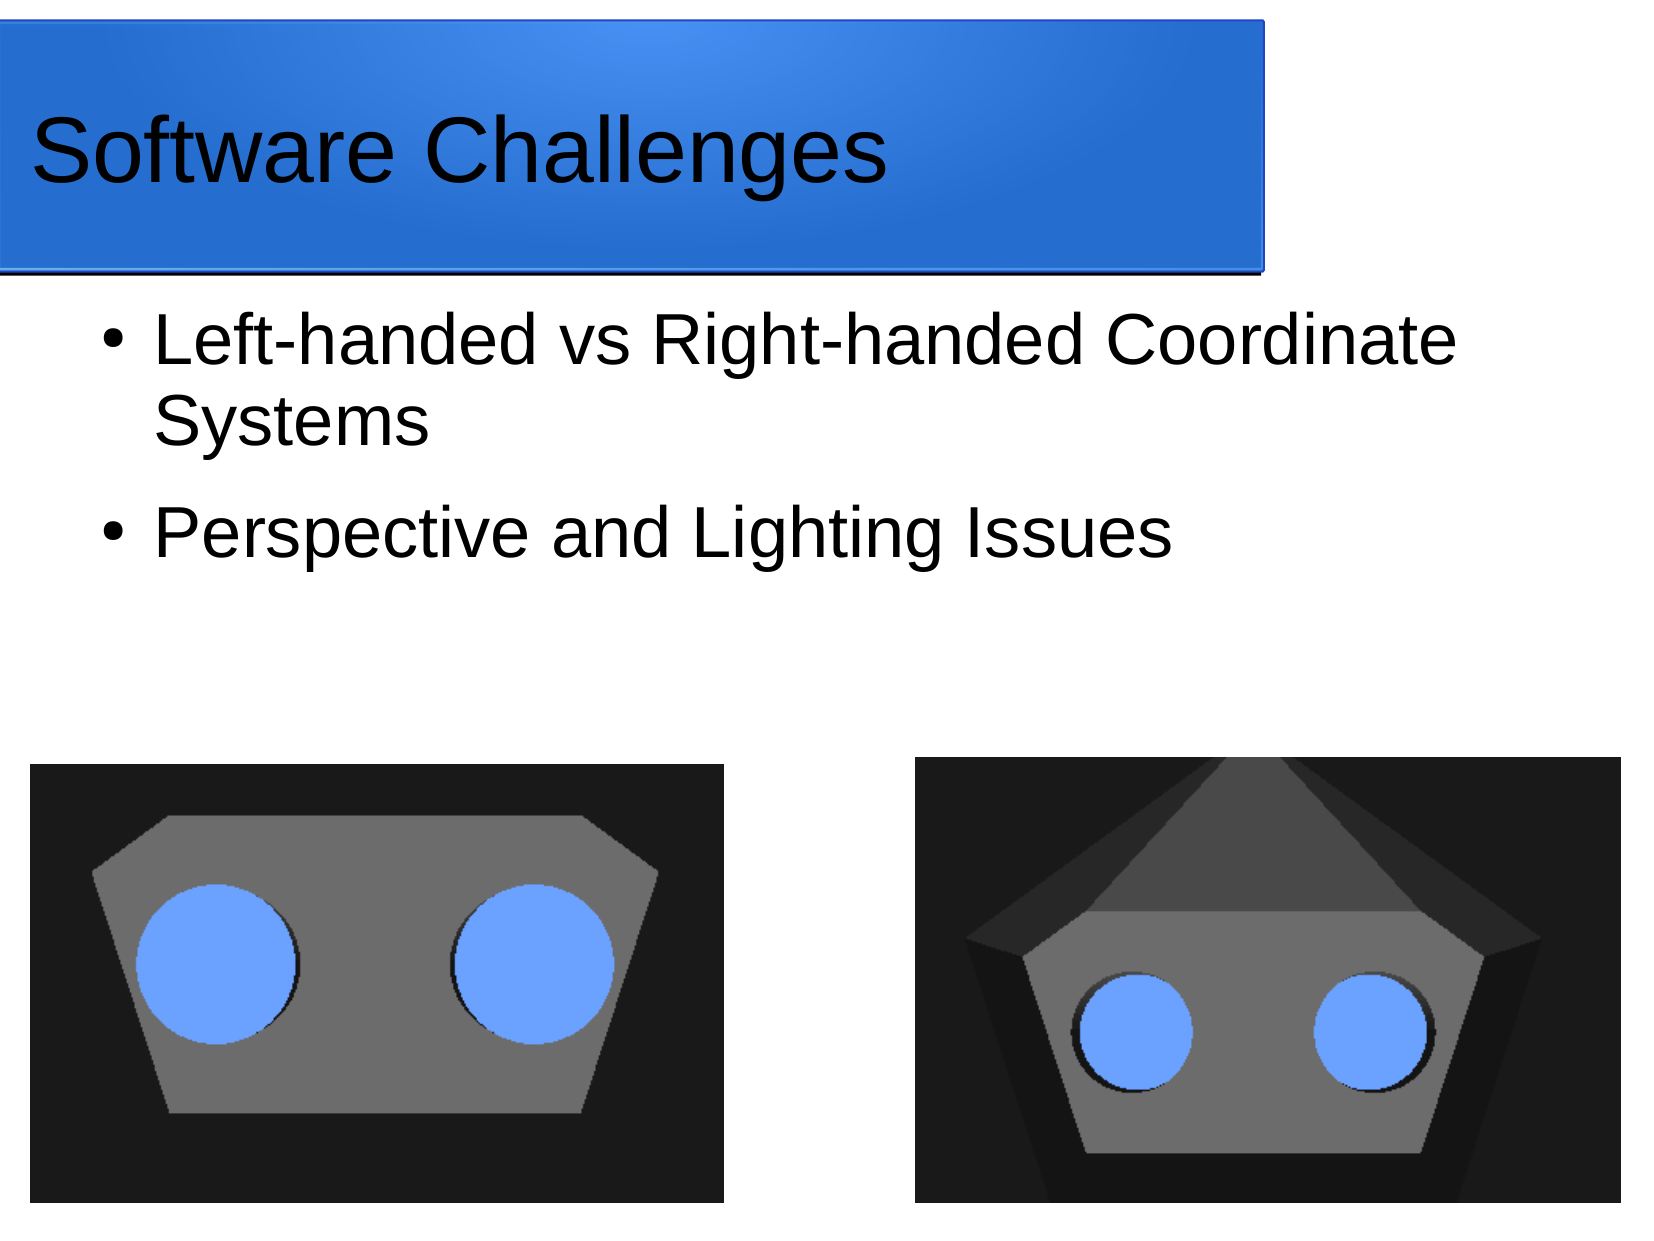

# Software Challenges
Left-handed vs Right-handed Coordinate Systems
Perspective and Lighting Issues